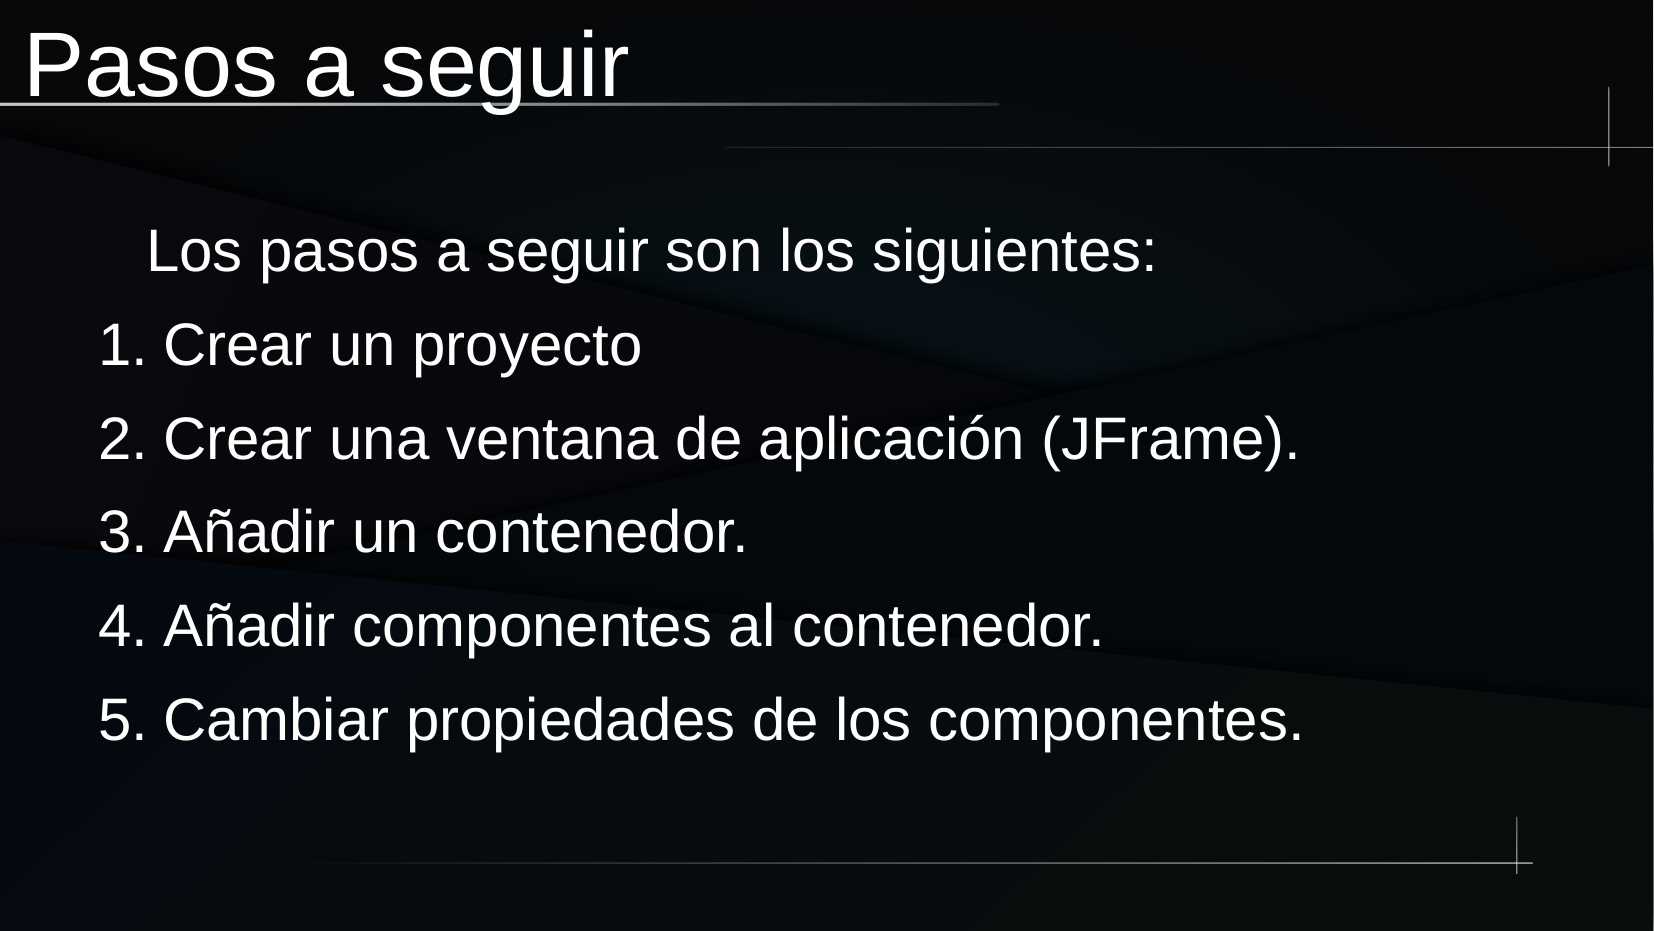

# Pasos a seguir
Los pasos a seguir son los siguientes:
 Crear un proyecto
 Crear una ventana de aplicación (JFrame).
 Añadir un contenedor.
 Añadir componentes al contenedor.
 Cambiar propiedades de los componentes.